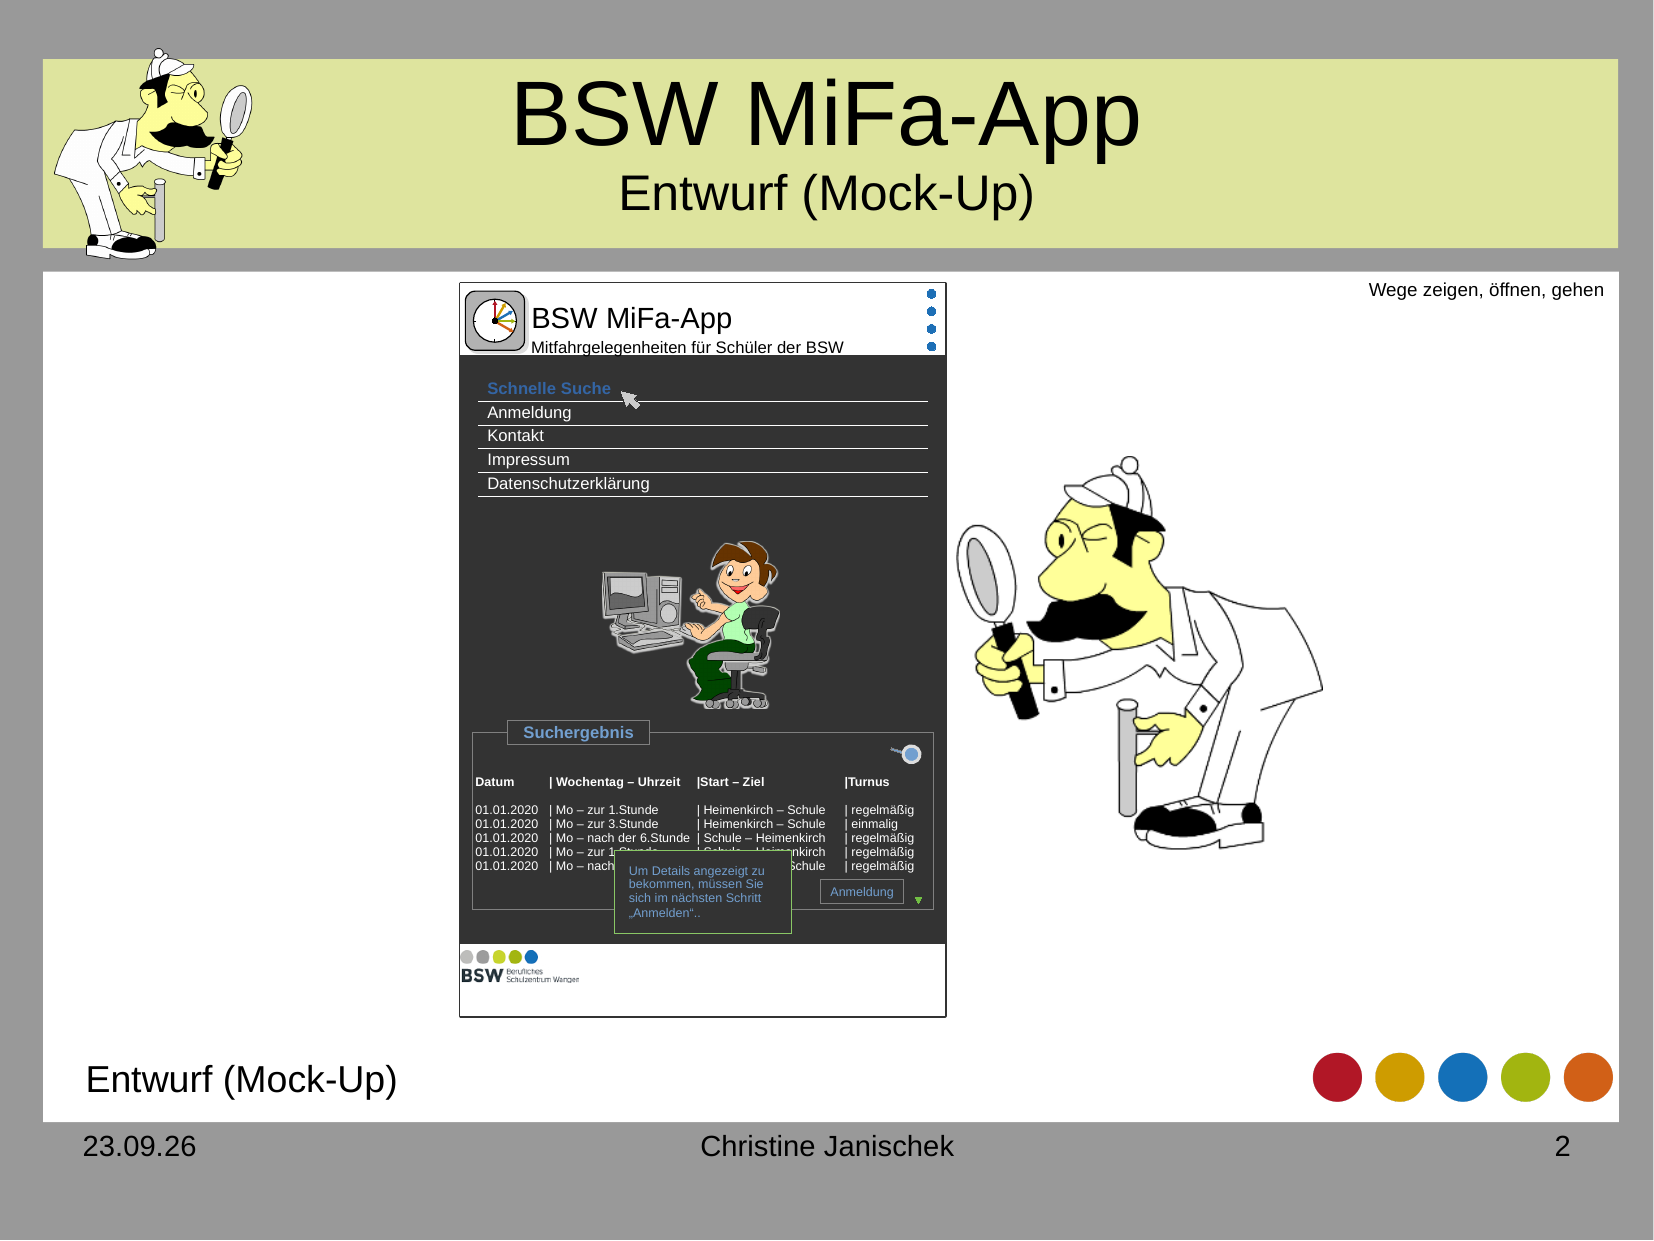

# BSW MiFa-App Entwurf (Mock-Up)
BSW MiFa-App
Mitfahrgelegenheiten für Schüler der BSW
Schnelle Suche
Anmeldung
Kontakt
Impressum
Datenschutzerklärung
Suchergebnis
Datum	| Wochentag – Uhrzeit 	|Start – Ziel 		|Turnus
01.01.2020	| Mo – zur 1.Stunde	| Heimenkirch – Schule	| regelmäßig
01.01.2020	| Mo – zur 3.Stunde	| Heimenkirch – Schule	| einmalig
01.01.2020	| Mo – nach der 6.Stunde	| Schule – Heimenkirch	| regelmäßig
01.01.2020	| Mo – zur 1.Stunde	| Schule – Heimenkirch	| regelmäßig
01.01.2020	| Mo – nach der 9.Stunde	| Heimenkirch – Schule	| regelmäßig
Um Details angezeigt zu bekommen, müssen Sie sich im nächsten Schritt „Anmelden“..
Anmeldung
Entwurf (Mock-Up)
Christine Janischek
2